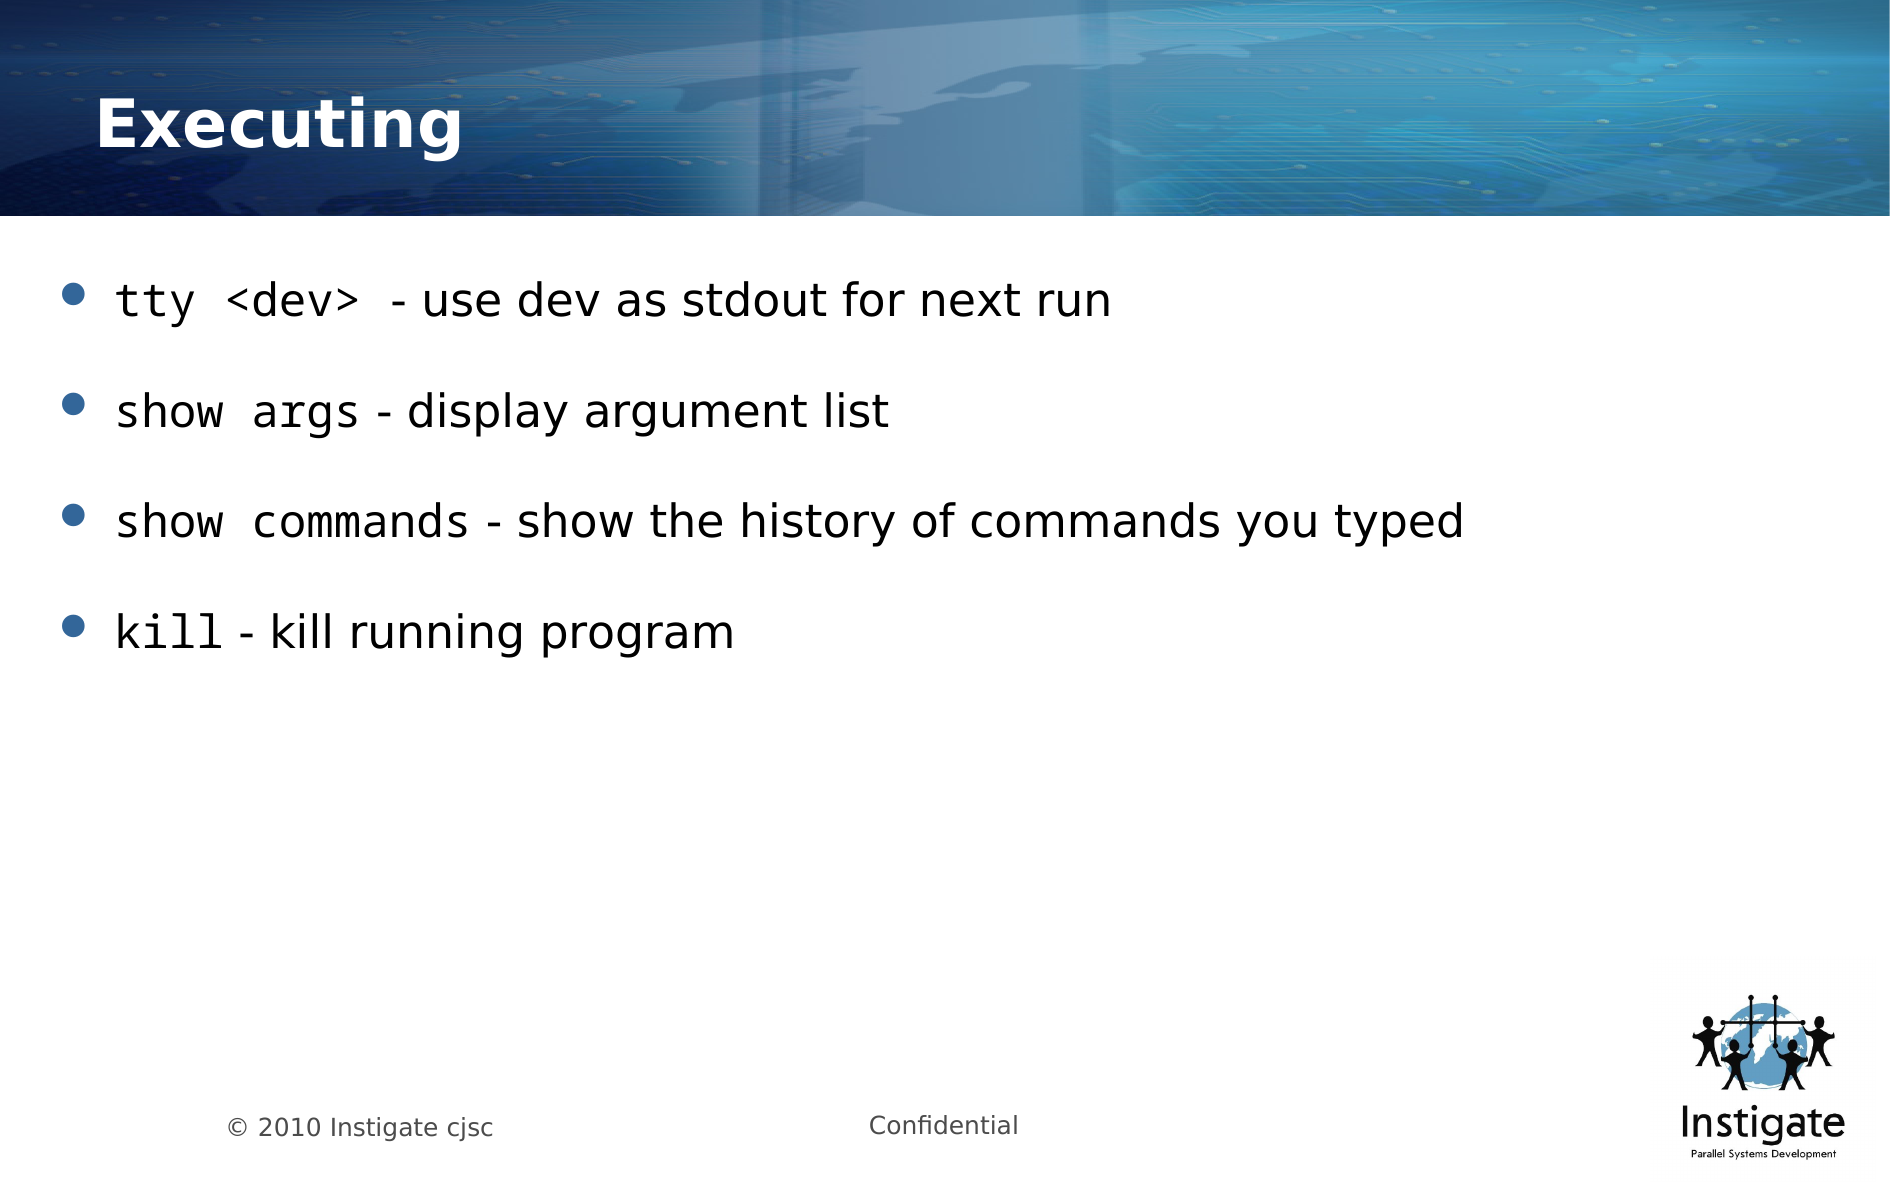

# Executing
tty <dev> - use dev as stdout for next run
show args - display argument list
show commands - show the history of commands you typed
kill - kill running program